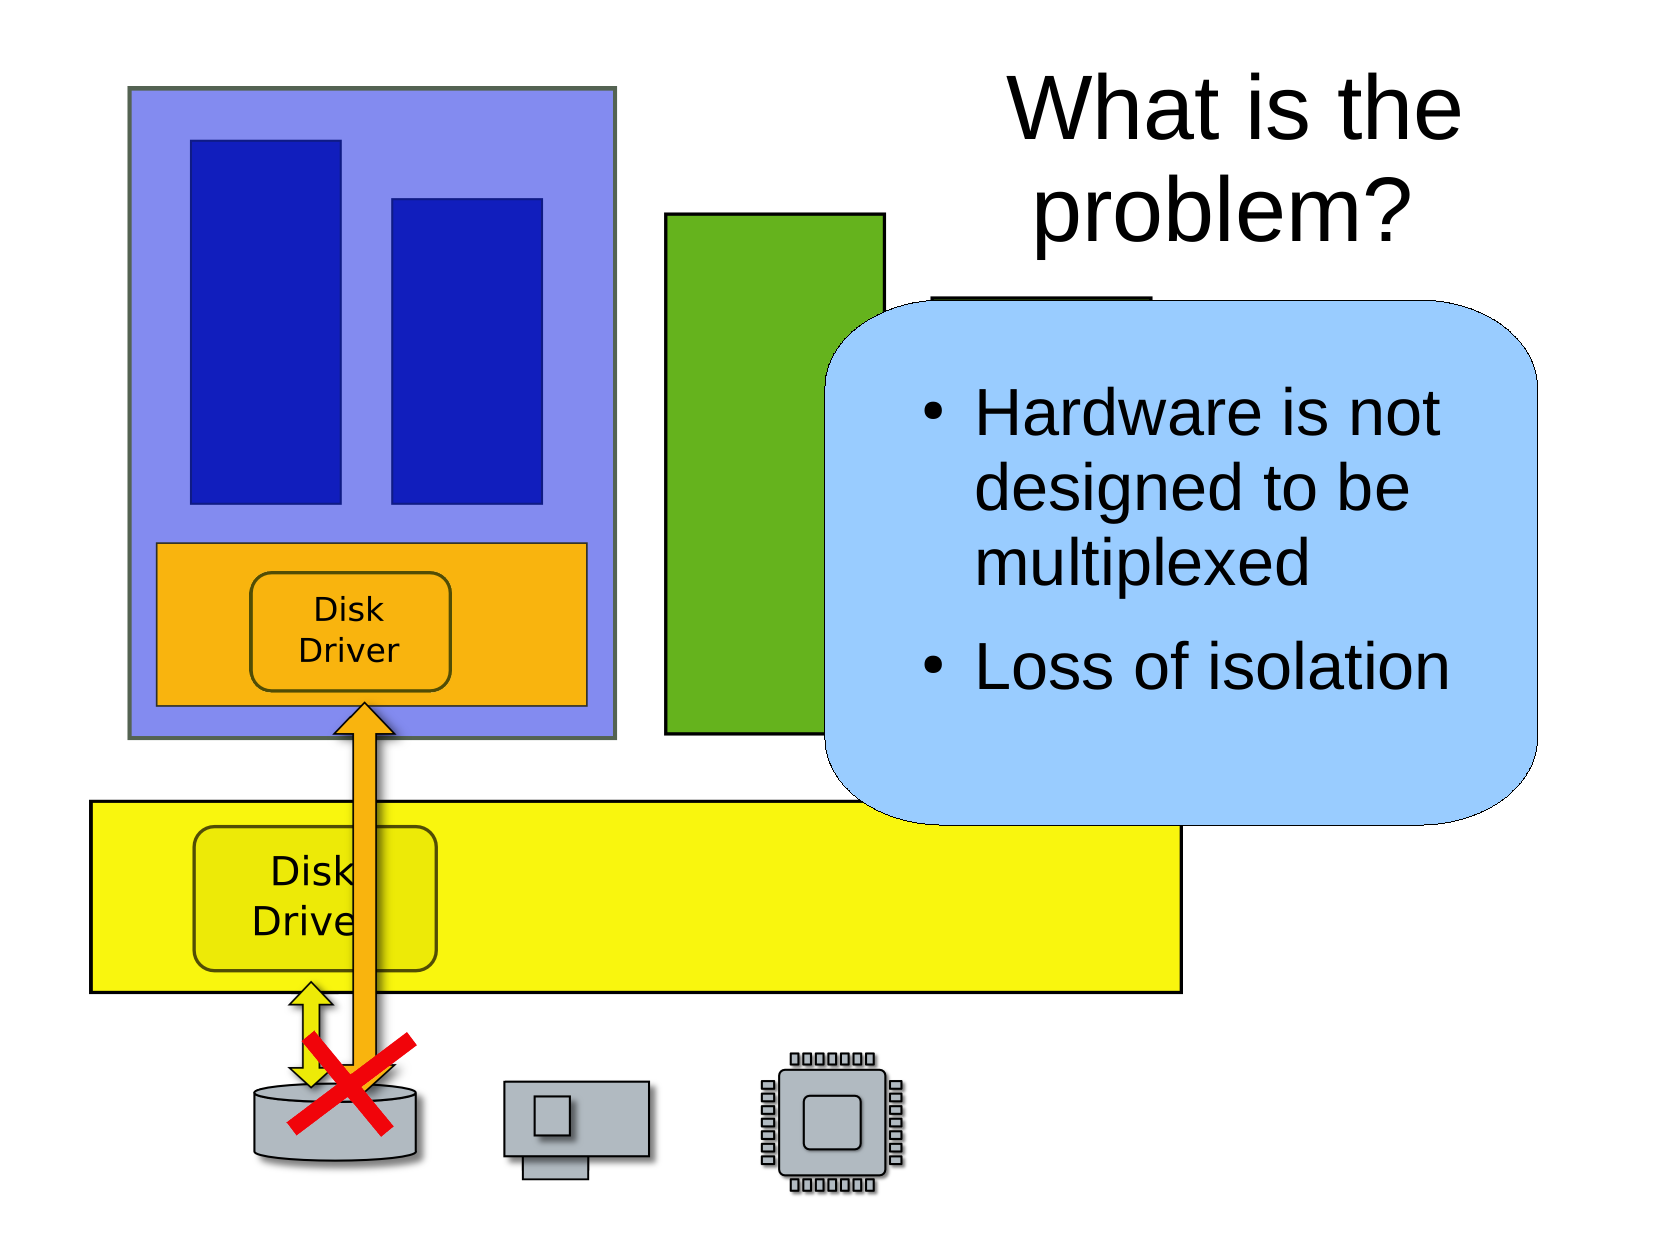

# What is the problem?
Hardware is not designed to be multiplexed
Loss of isolation